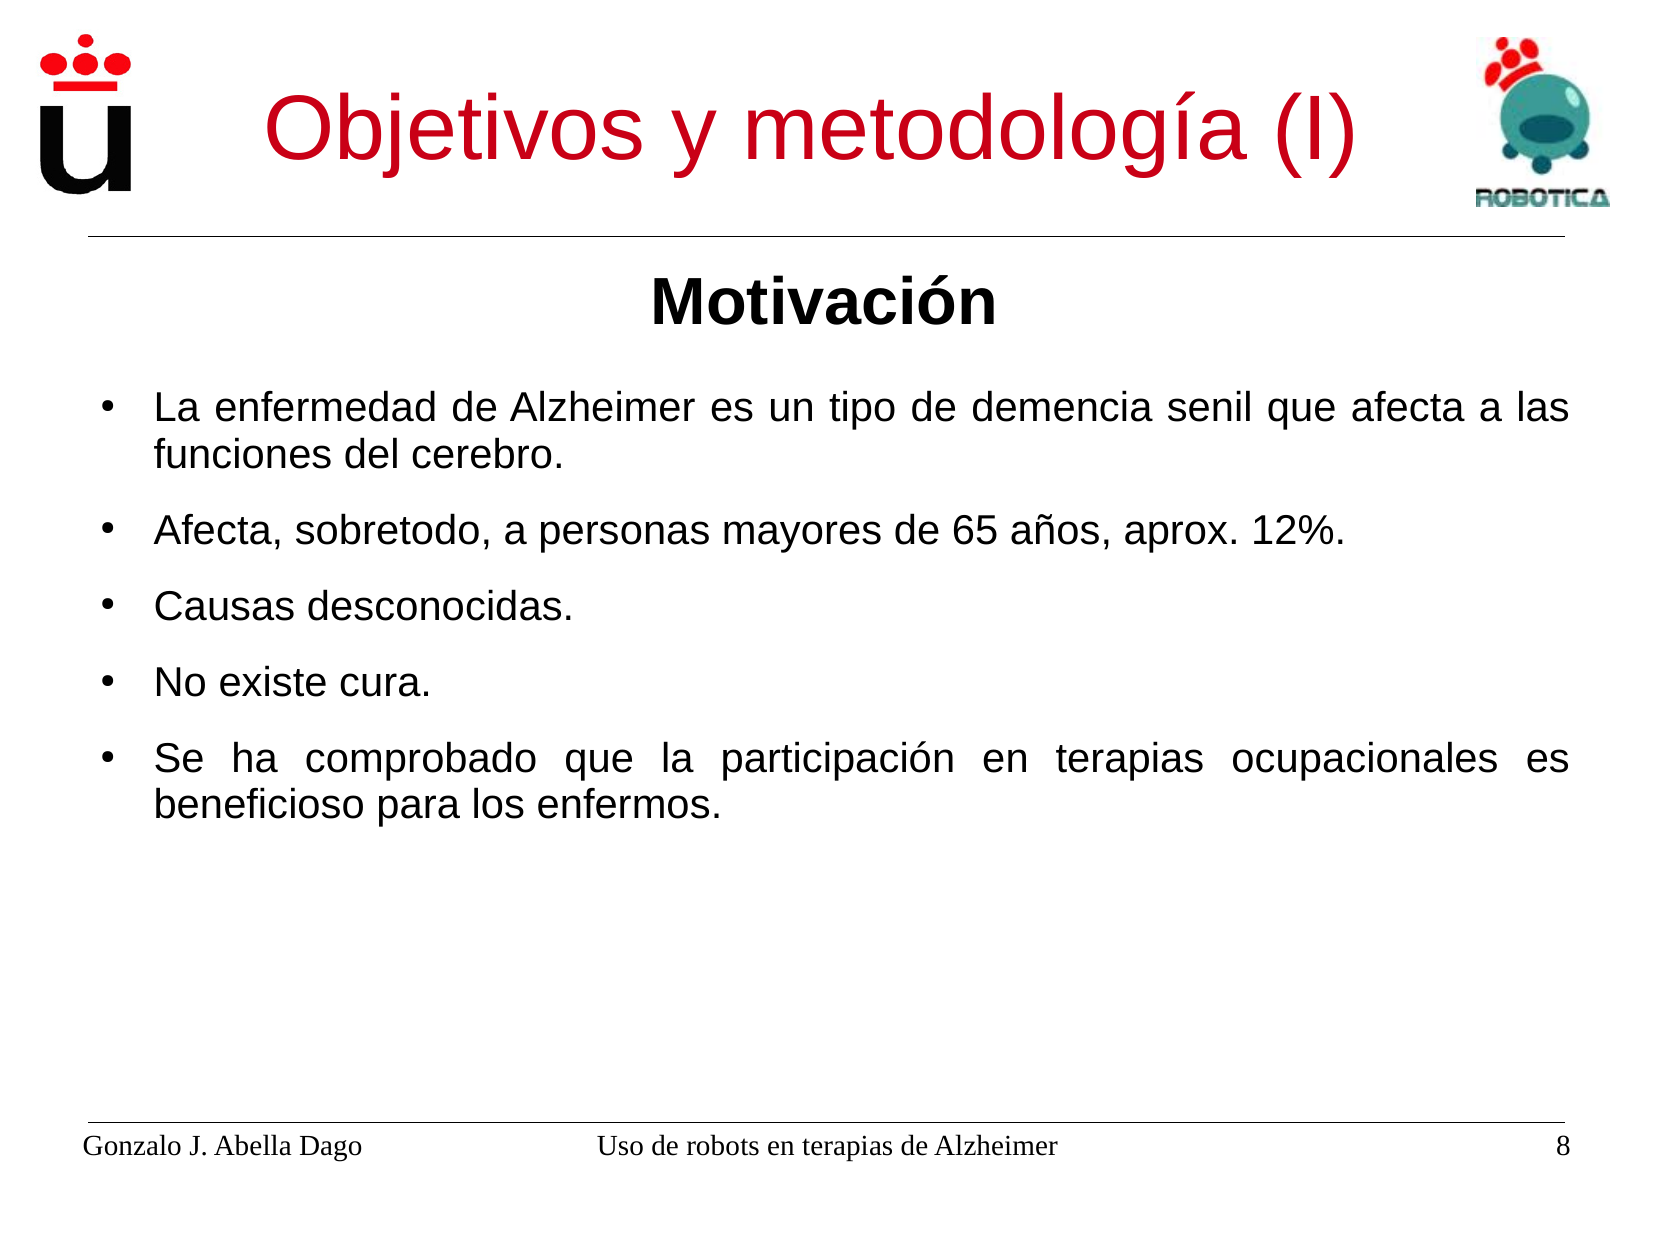

# Objetivos y metodología (I)
Motivación
La enfermedad de Alzheimer es un tipo de demencia senil que afecta a las funciones del cerebro.
Afecta, sobretodo, a personas mayores de 65 años, aprox. 12%.
Causas desconocidas.
No existe cura.
Se ha comprobado que la participación en terapias ocupacionales es beneficioso para los enfermos.
8